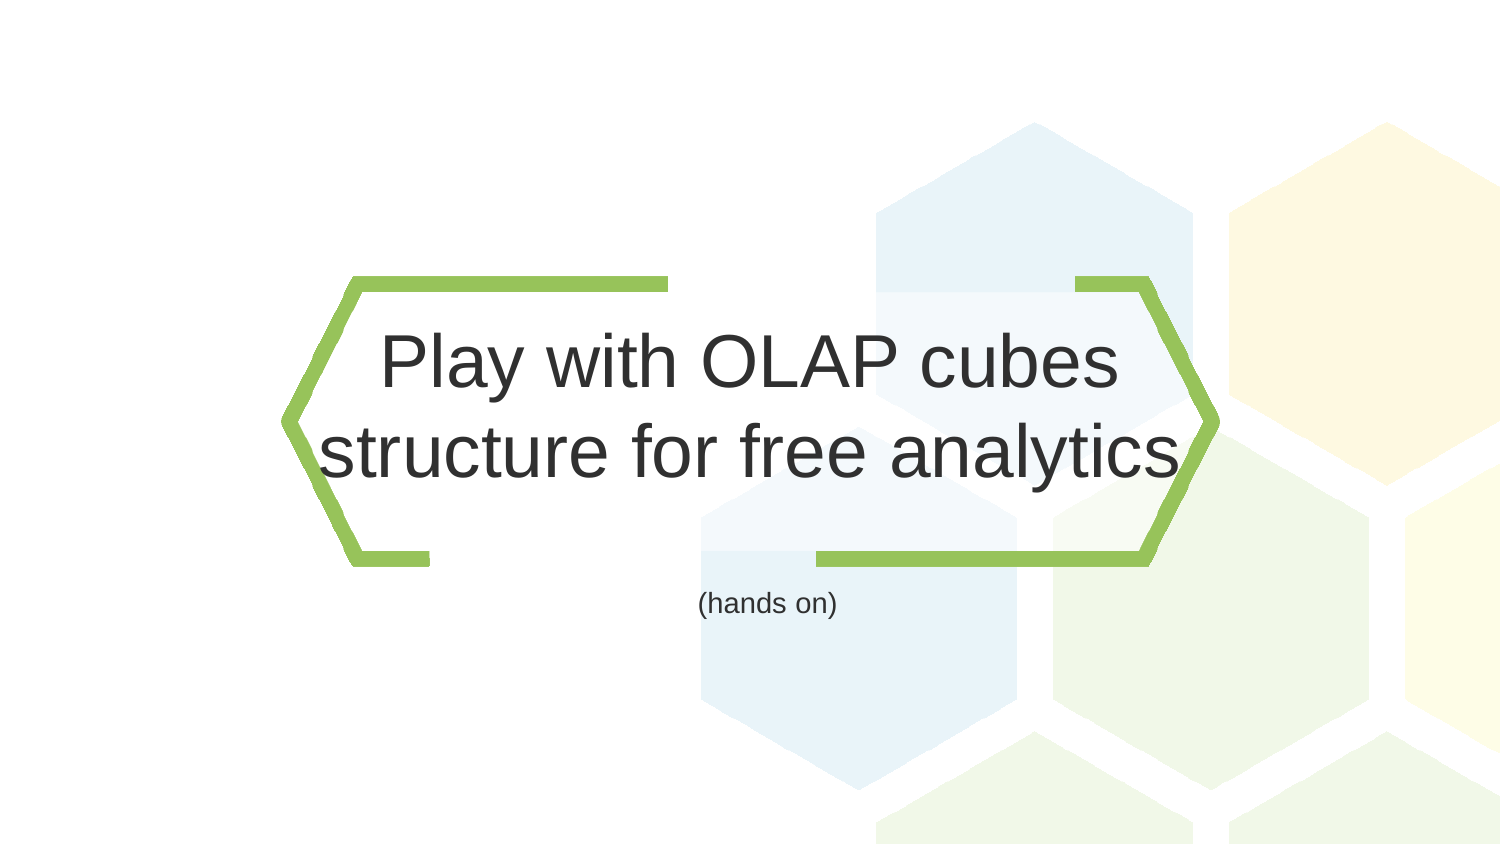

# Play with OLAP cubes structure for free analytics
(hands on)